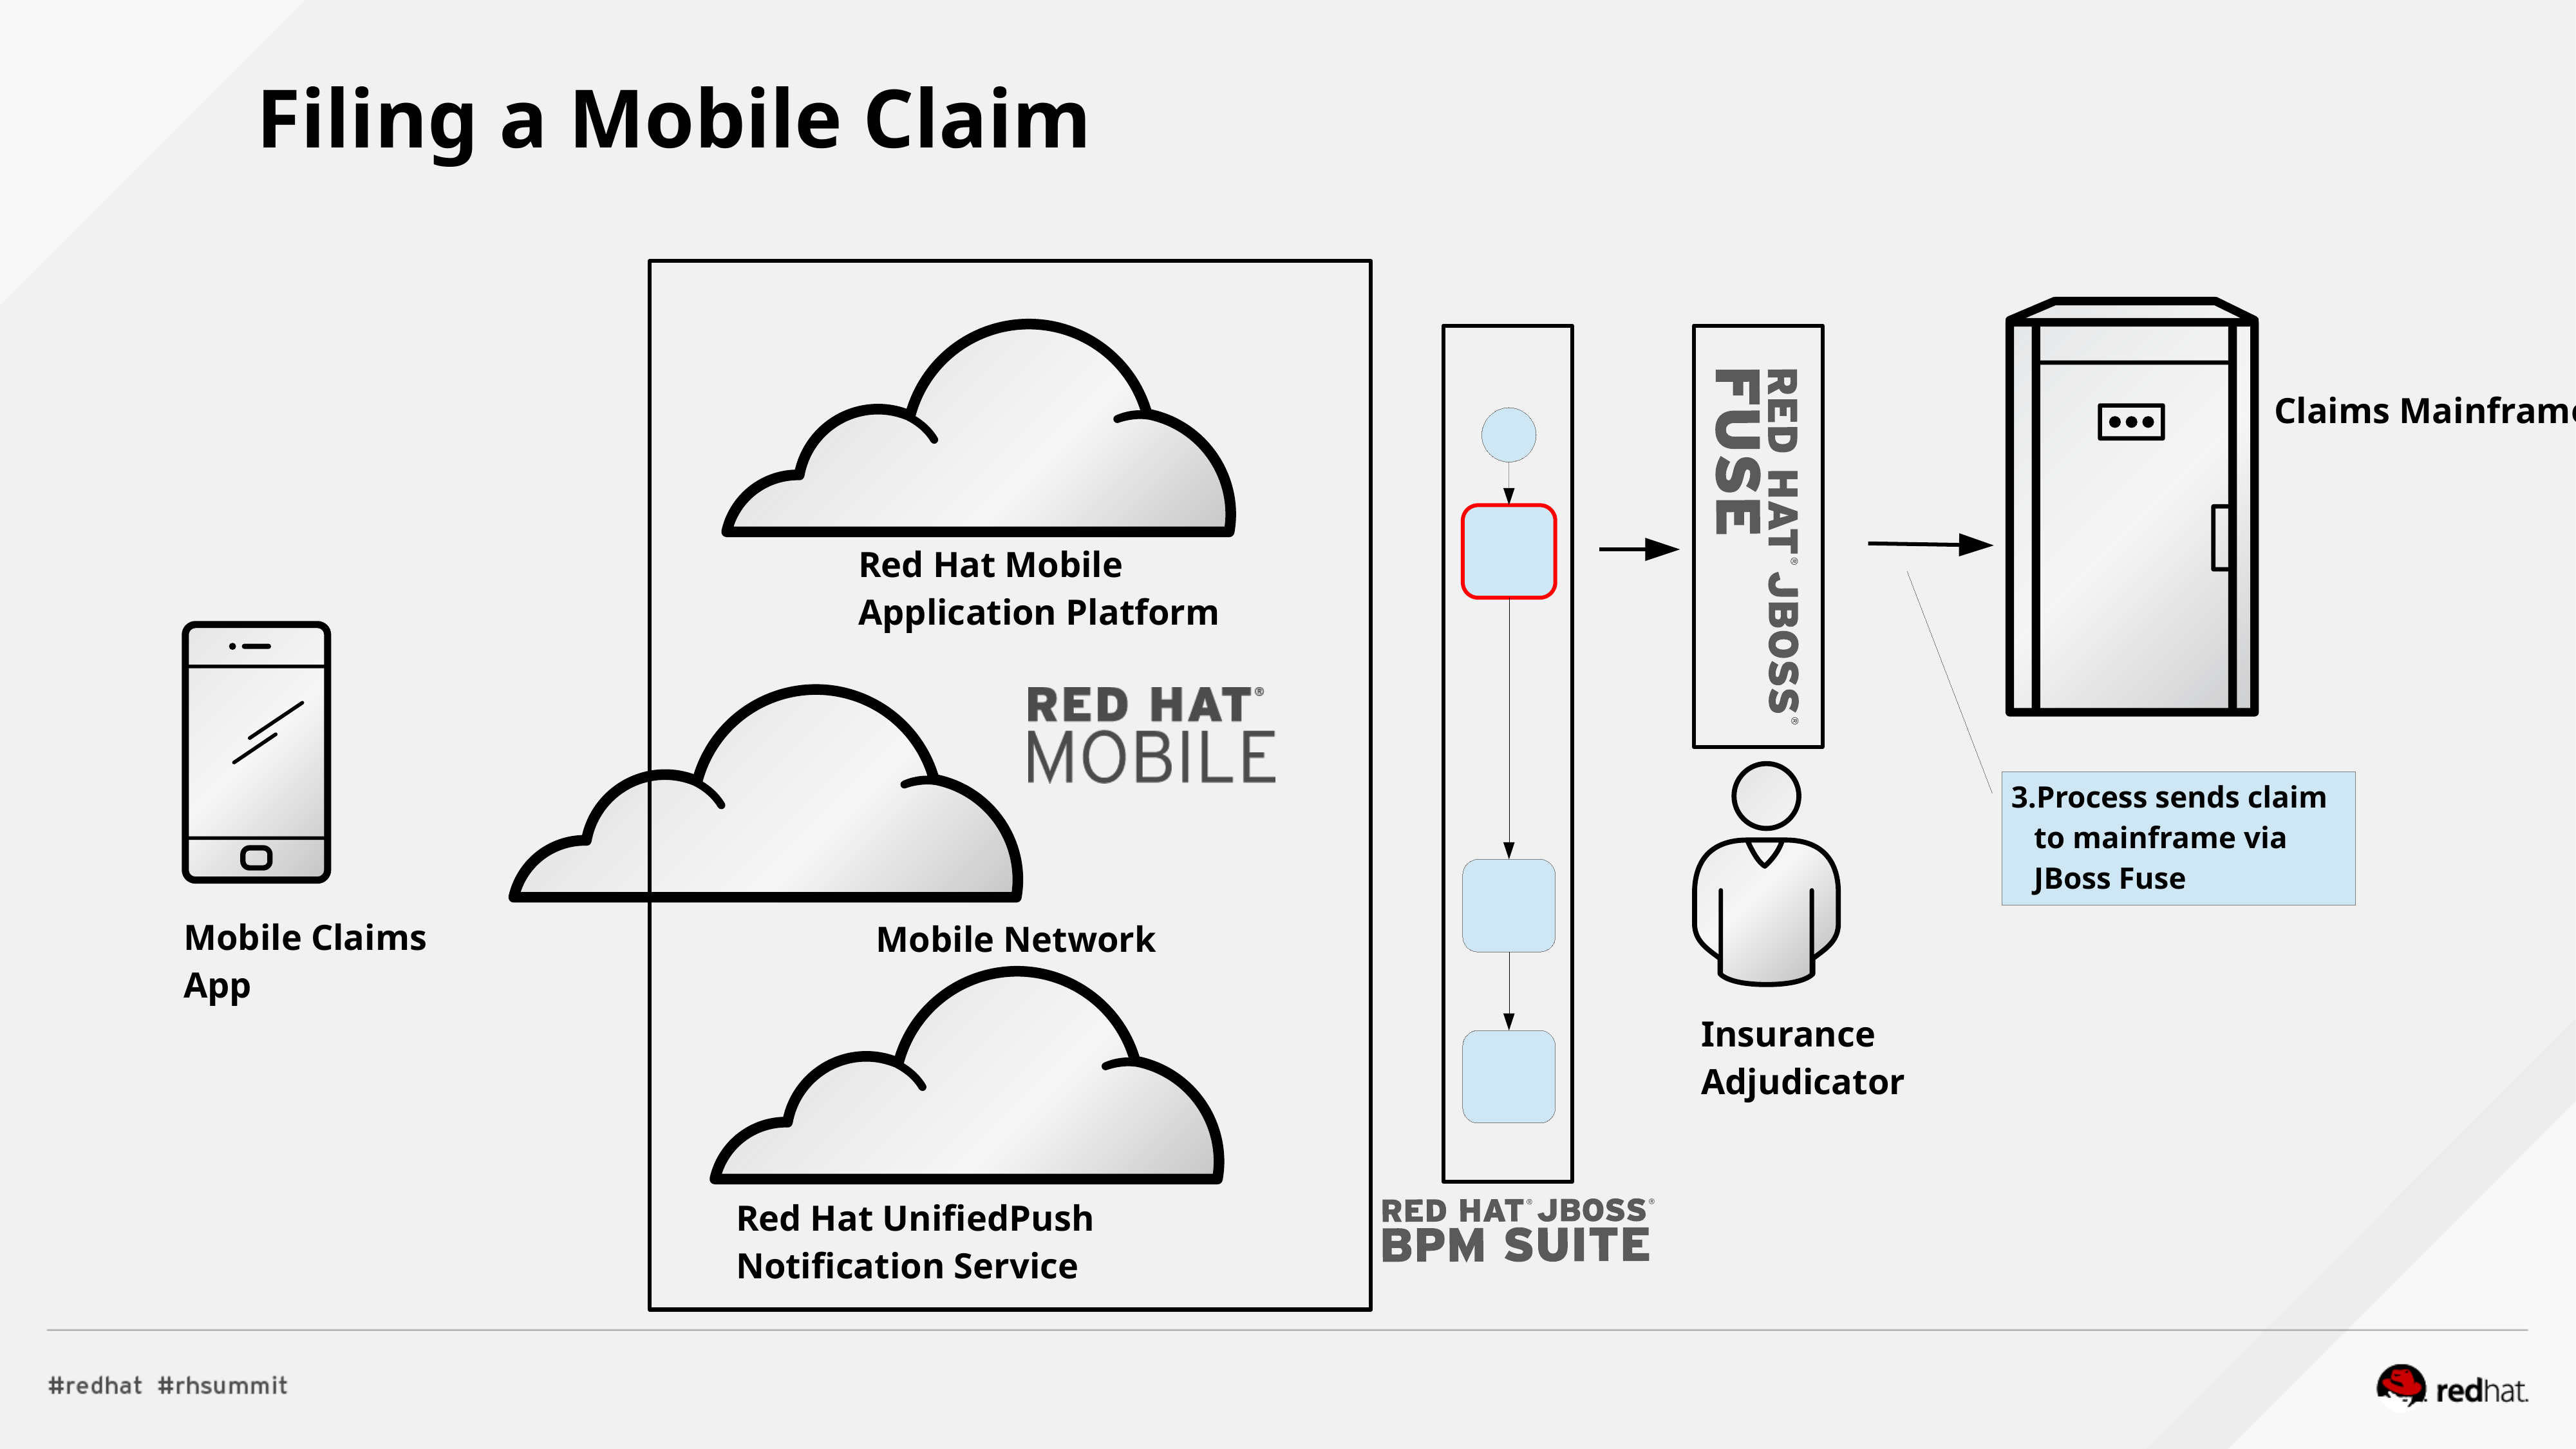

# Filing a Mobile Claim
Claims Mainframe
Red Hat Mobile Application Platform
Process sends claim to mainframe via JBoss Fuse
Mobile Claims App
Mobile Network
Insurance Adjudicator
Red Hat UnifiedPush Notification Service